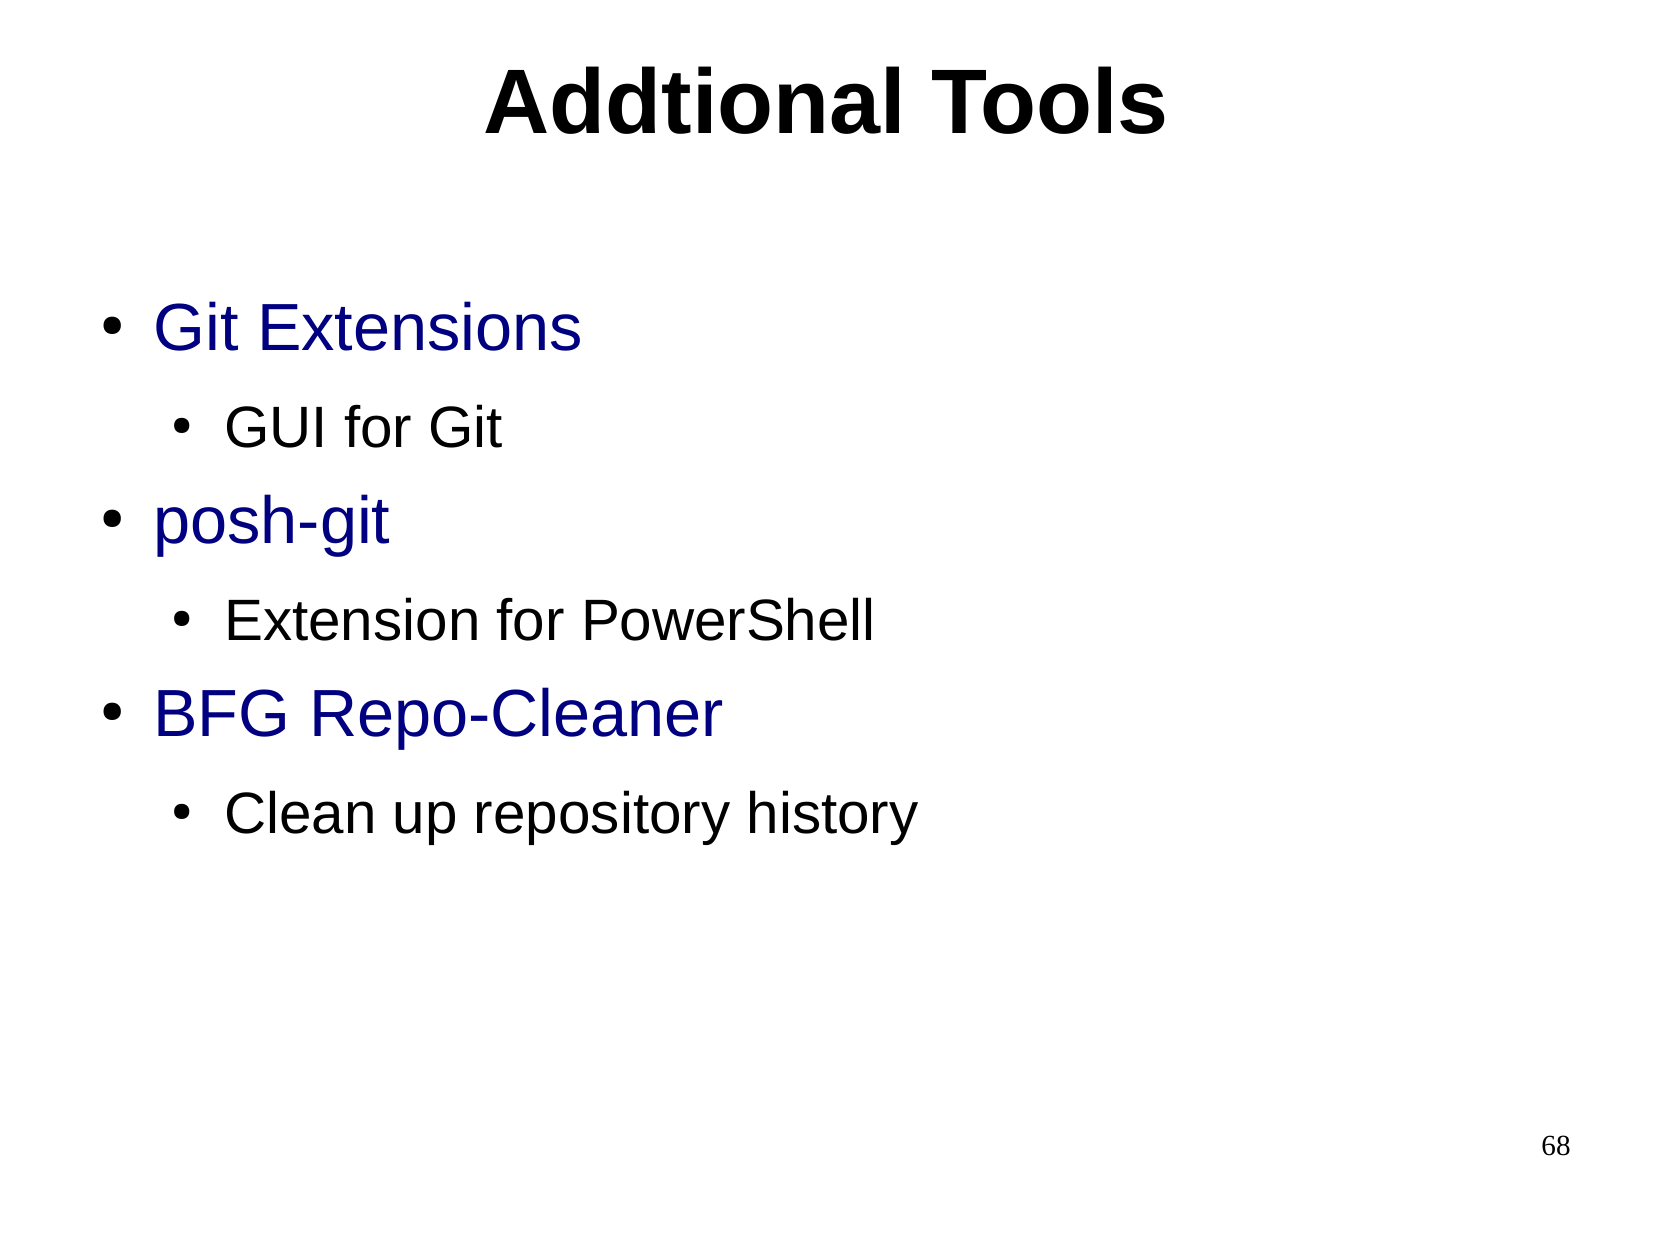

# Addtional Tools
Git Extensions
GUI for Git
posh-git
Extension for PowerShell
BFG Repo-Cleaner
Clean up repository history
68